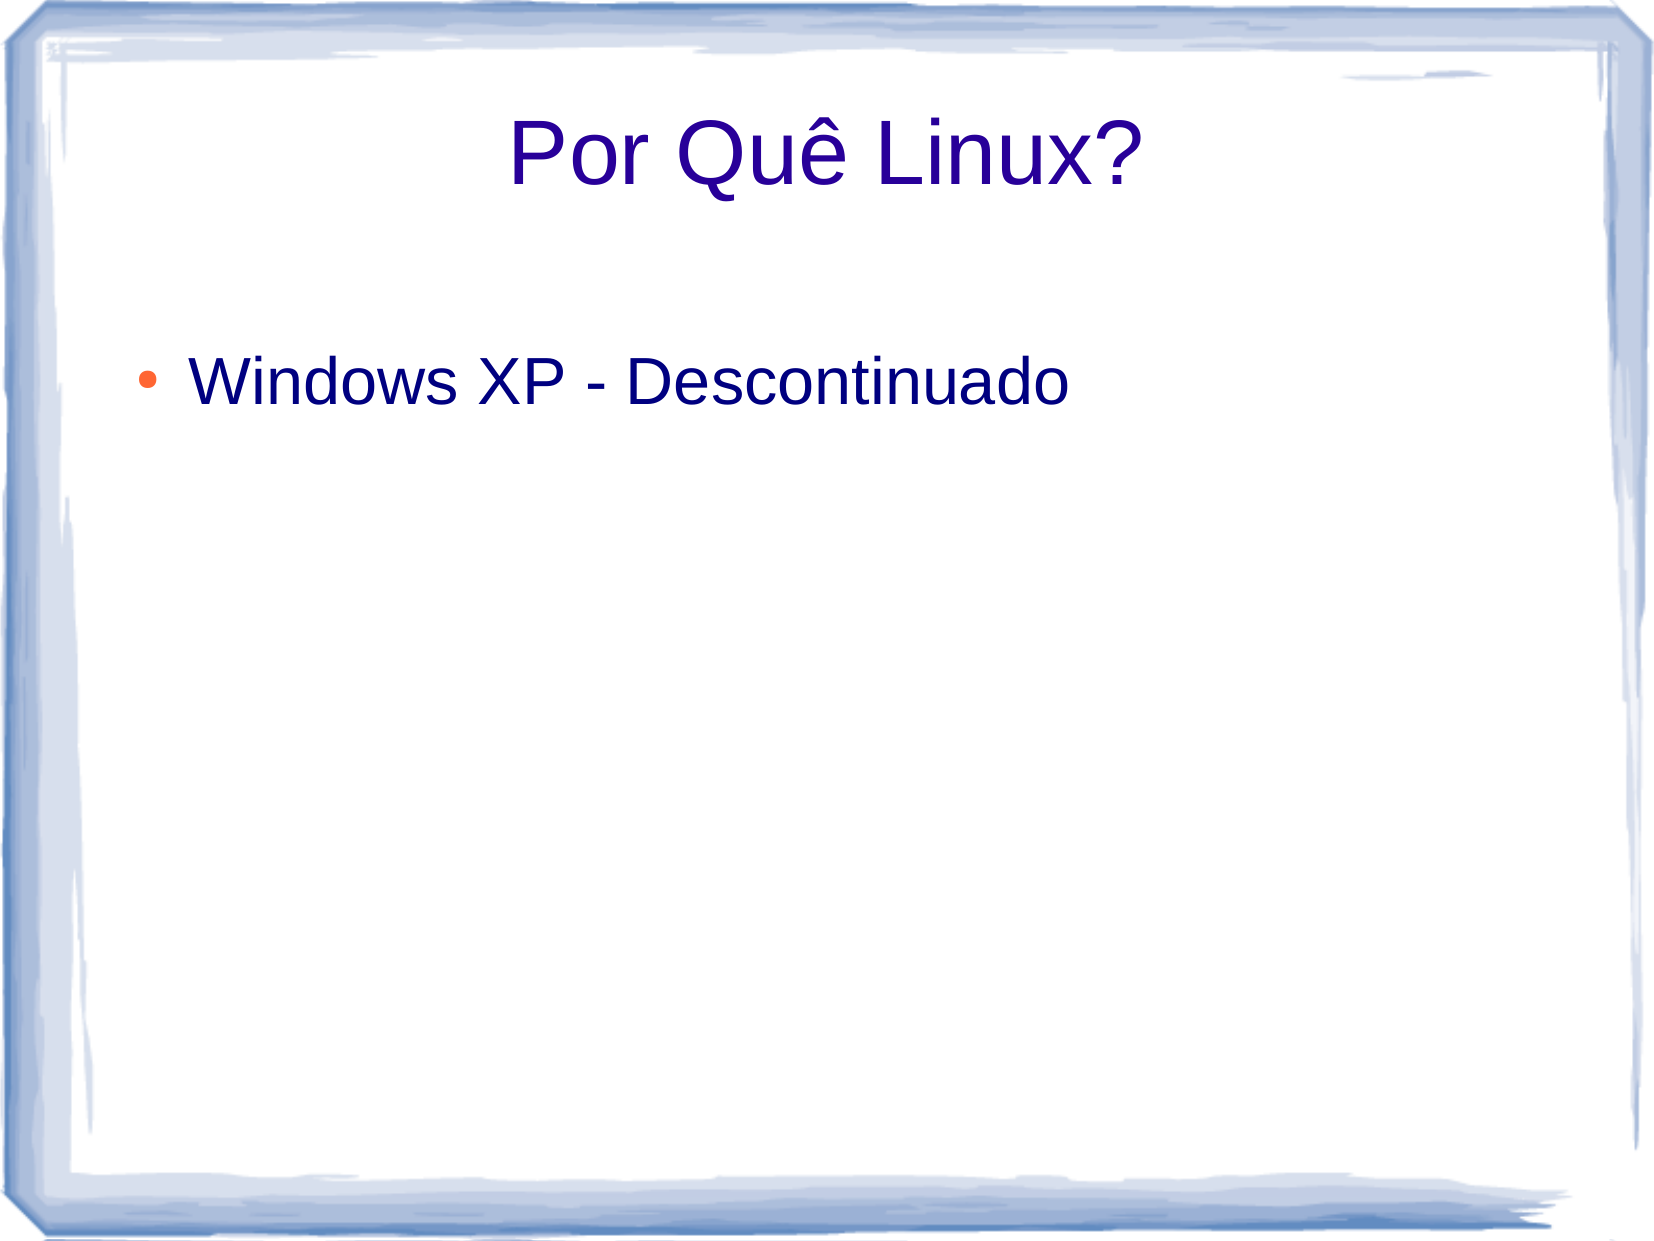

# Por Quê Linux?
Windows XP - Descontinuado